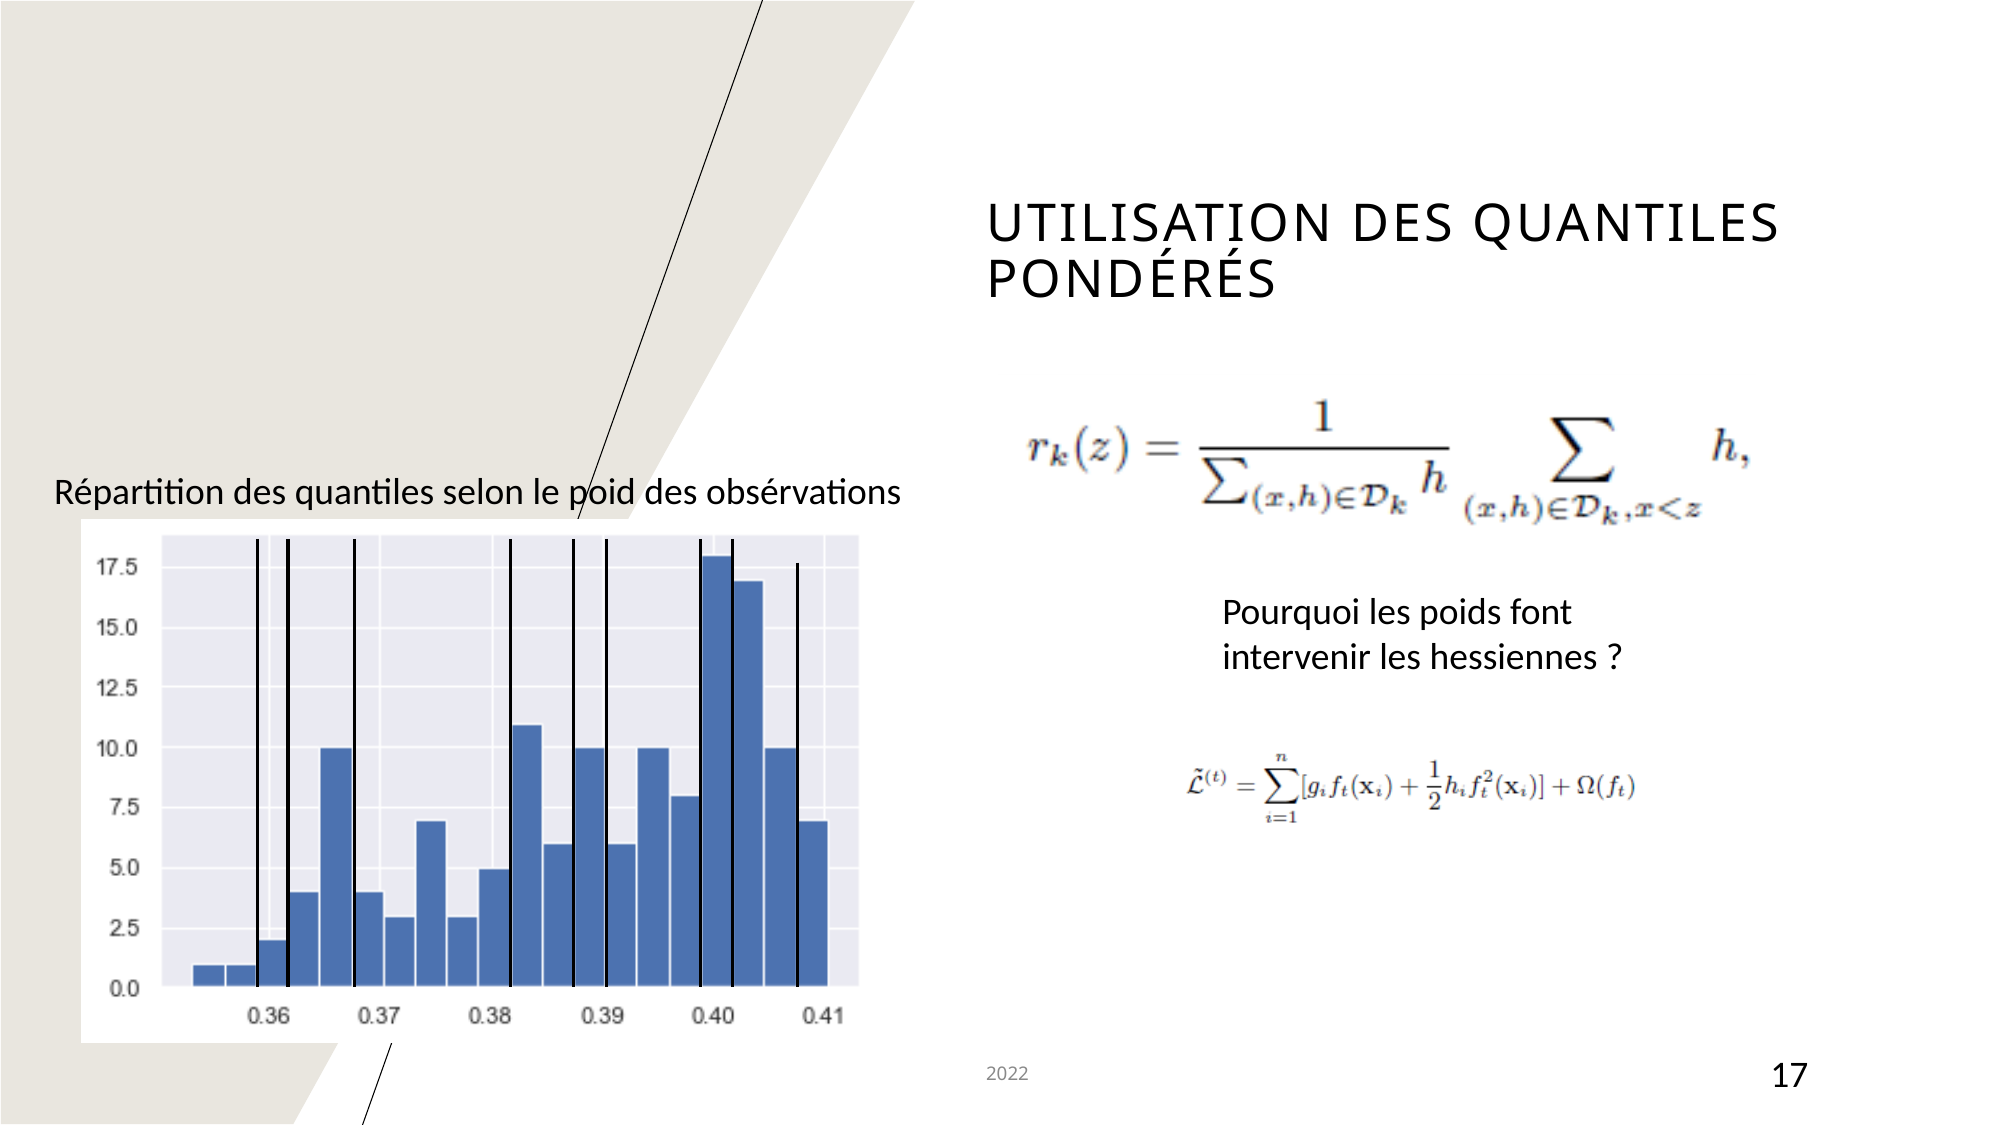

# Utilisation des quantiles pondérés
Répartition des quantiles selon le poid des obsérvations
Pourquoi les poids font intervenir les hessiennes ?
2022